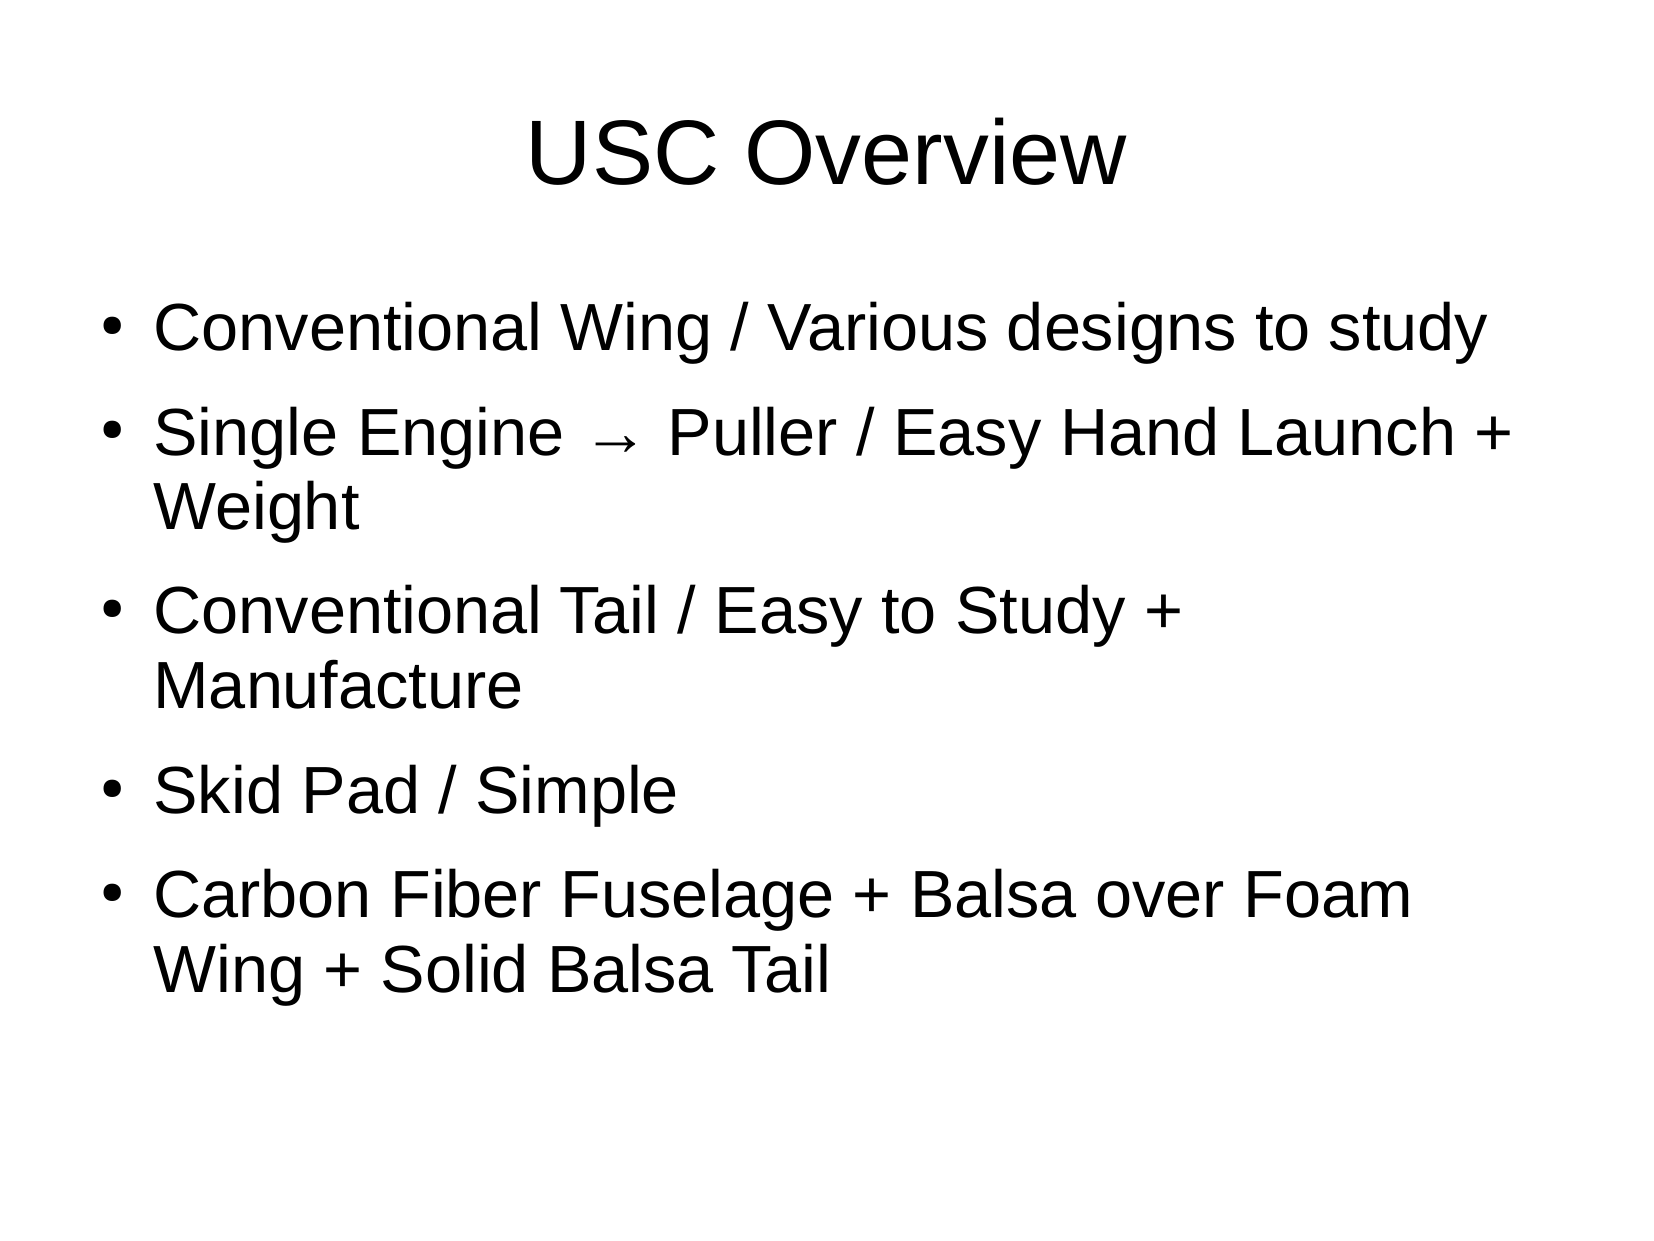

# USC Overview
Conventional Wing / Various designs to study
Single Engine → Puller / Easy Hand Launch + Weight
Conventional Tail / Easy to Study + Manufacture
Skid Pad / Simple
Carbon Fiber Fuselage + Balsa over Foam Wing + Solid Balsa Tail